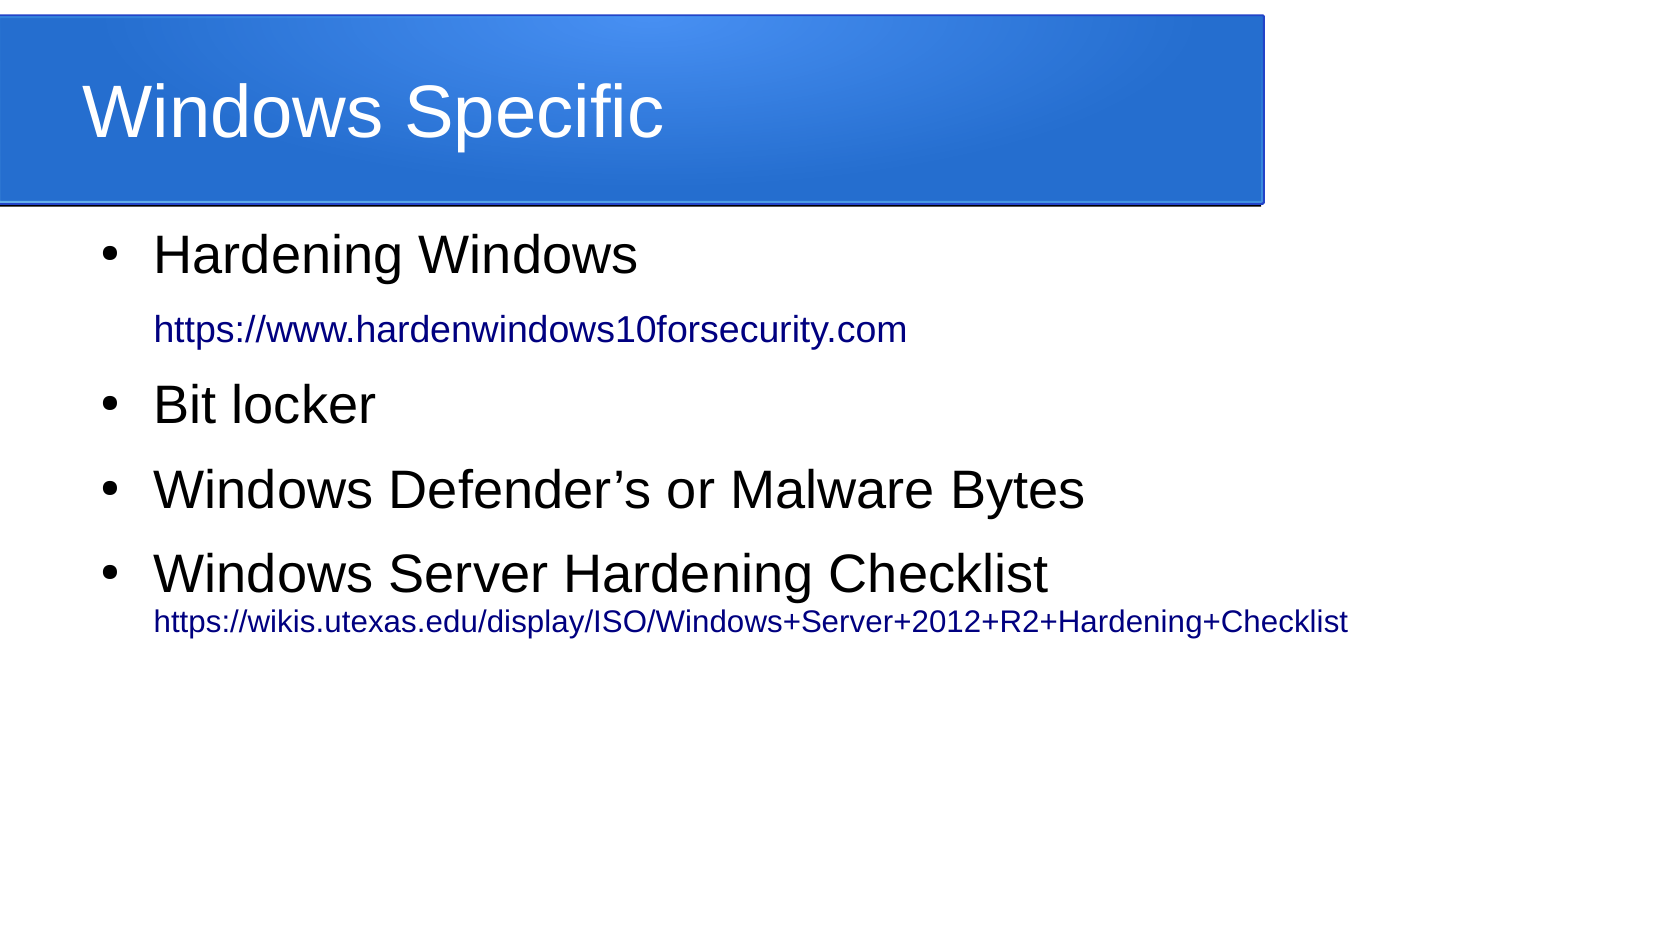

# Windows Specific
Hardening Windows
https://www.hardenwindows10forsecurity.com
Bit locker
Windows Defender’s or Malware Bytes
Windows Server Hardening Checklisthttps://wikis.utexas.edu/display/ISO/Windows+Server+2012+R2+Hardening+Checklist